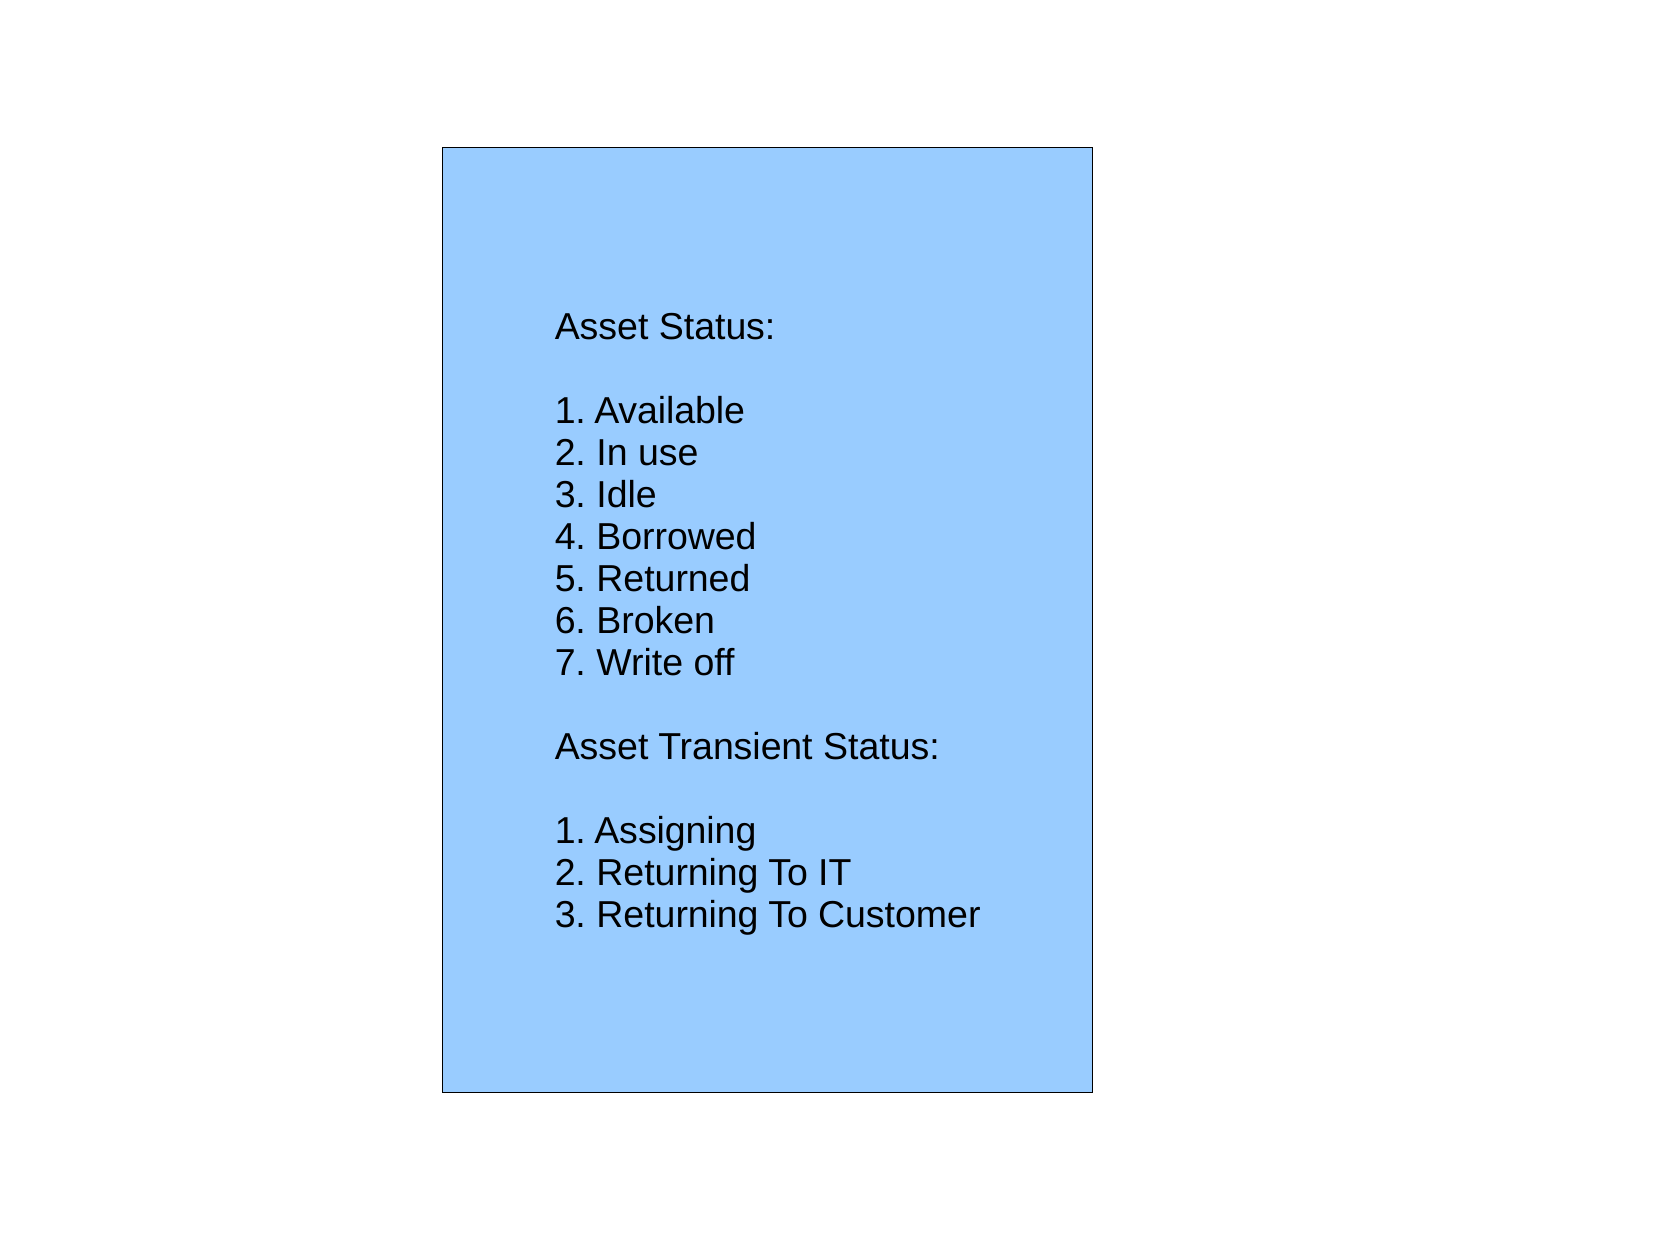

Asset Status:
1. Available
2. In use
3. Idle
4. Borrowed
5. Returned
6. Broken
7. Write off
Asset Transient Status:
1. Assigning
2. Returning To IT
3. Returning To Customer